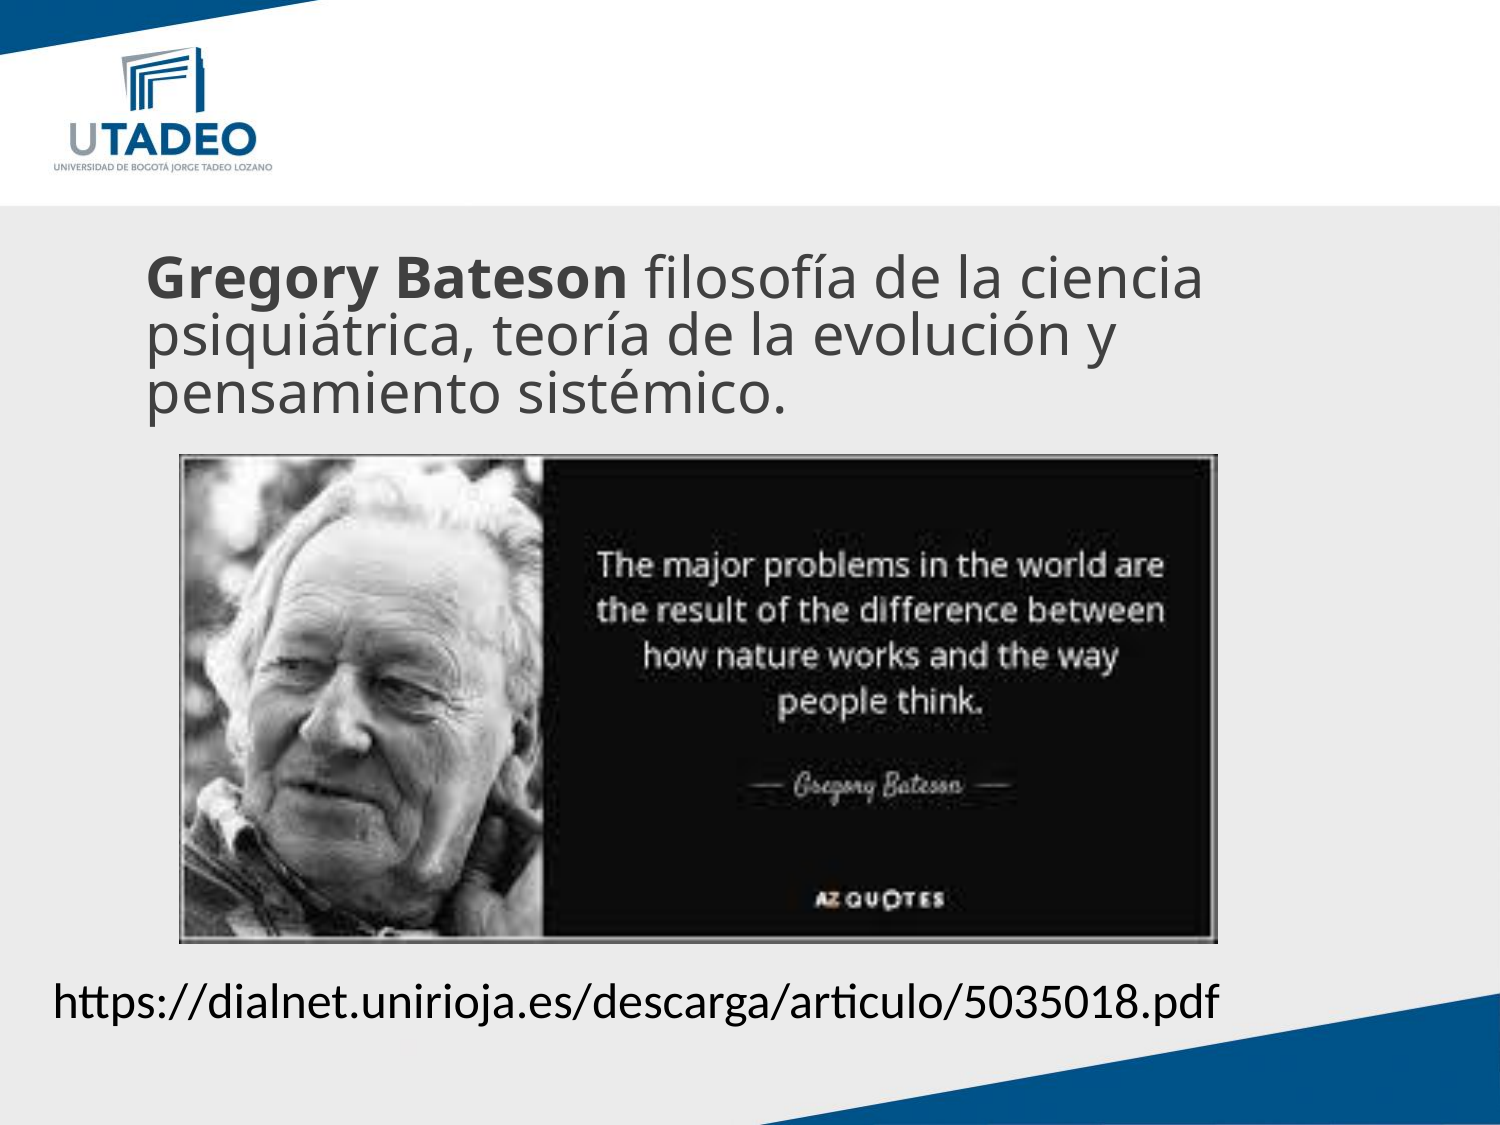

#
Gregory Bateson filosofía de la ciencia
psiquiátrica, teoría de la evolución y
pensamiento sistémico.
https://dialnet.unirioja.es/descarga/articulo/5035018.pdf